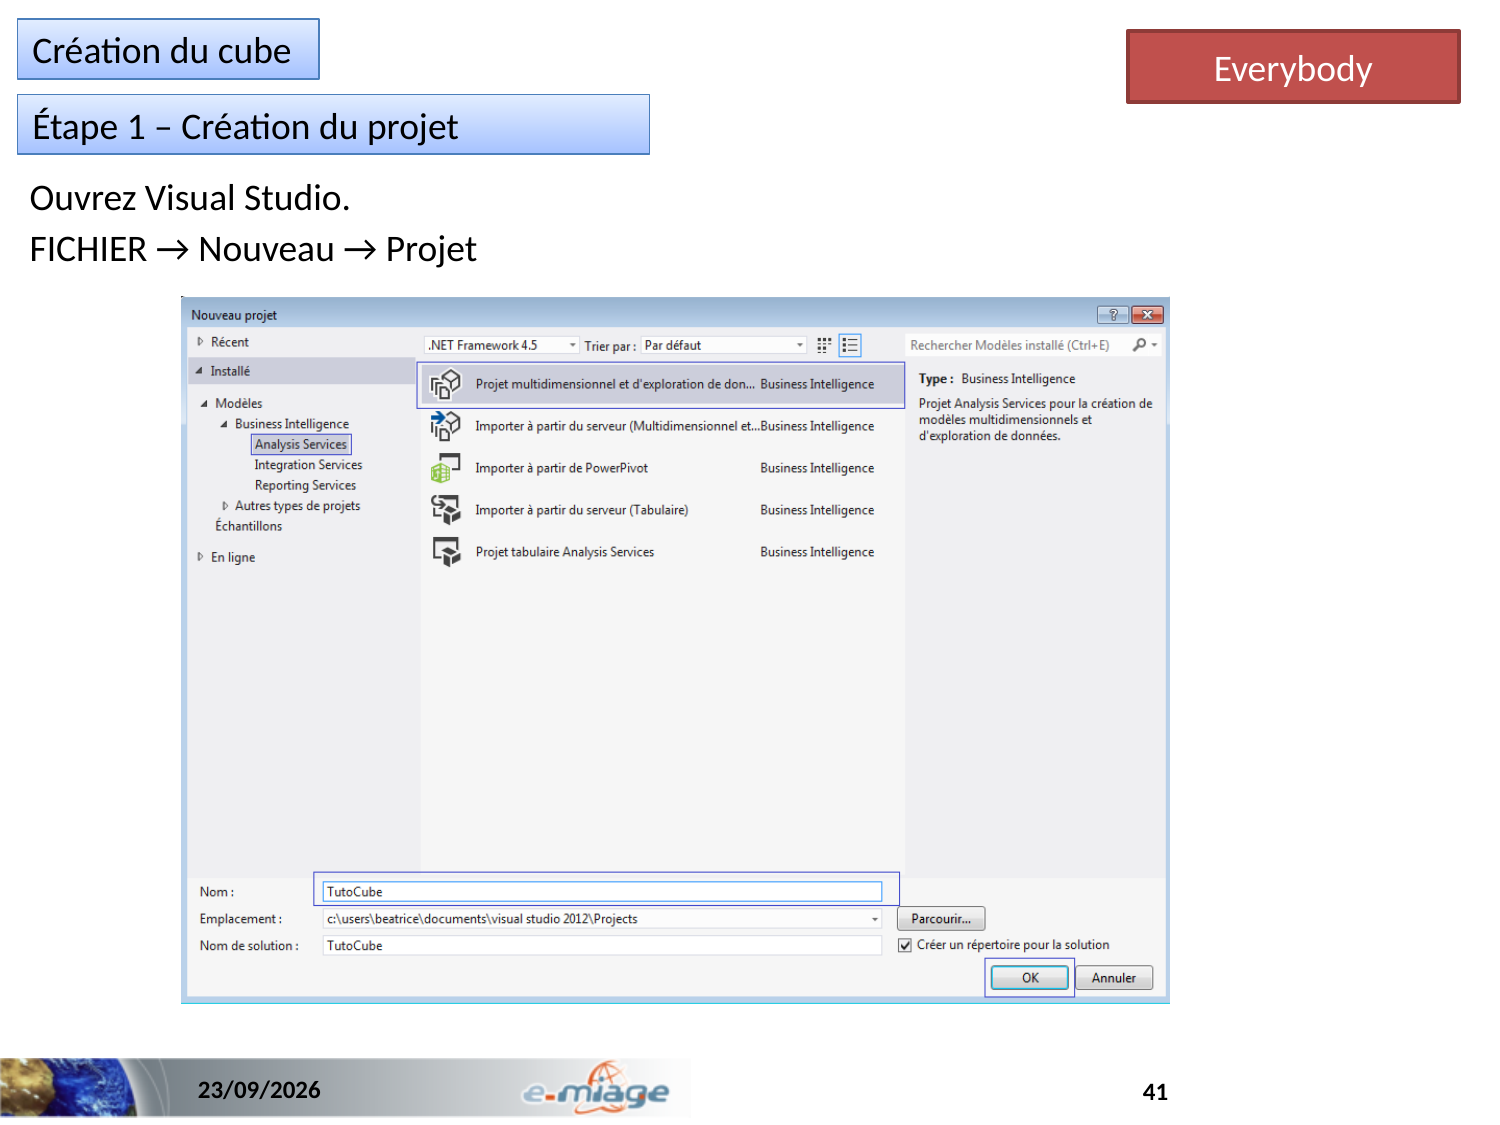

Création du cube
Everybody
Étape 1 – Création du projet
Ouvrez Visual Studio.
FICHIER → Nouveau → Projet